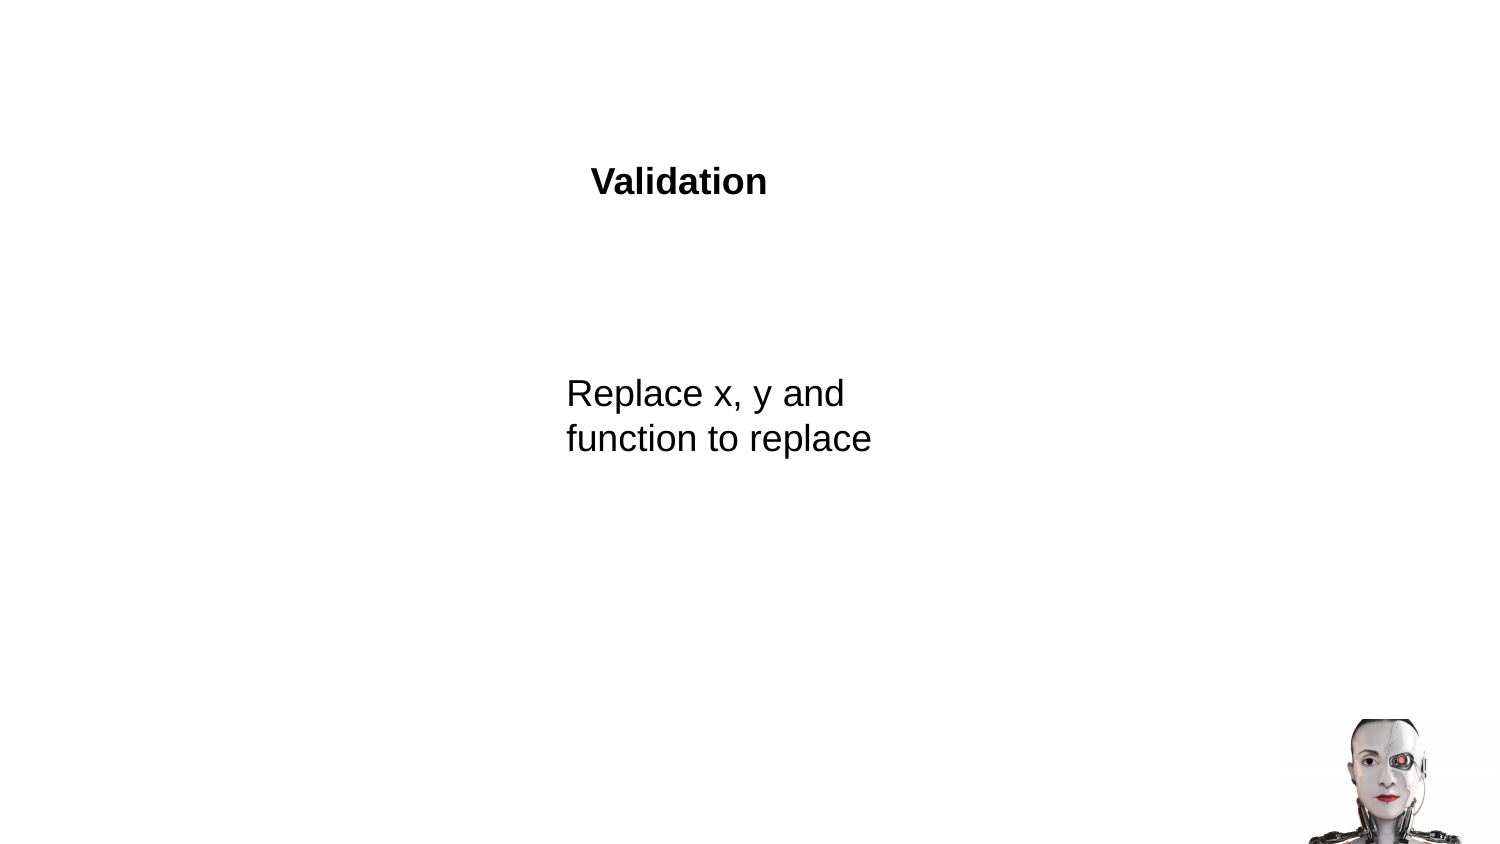

Validation
Replace x, y and function to replace